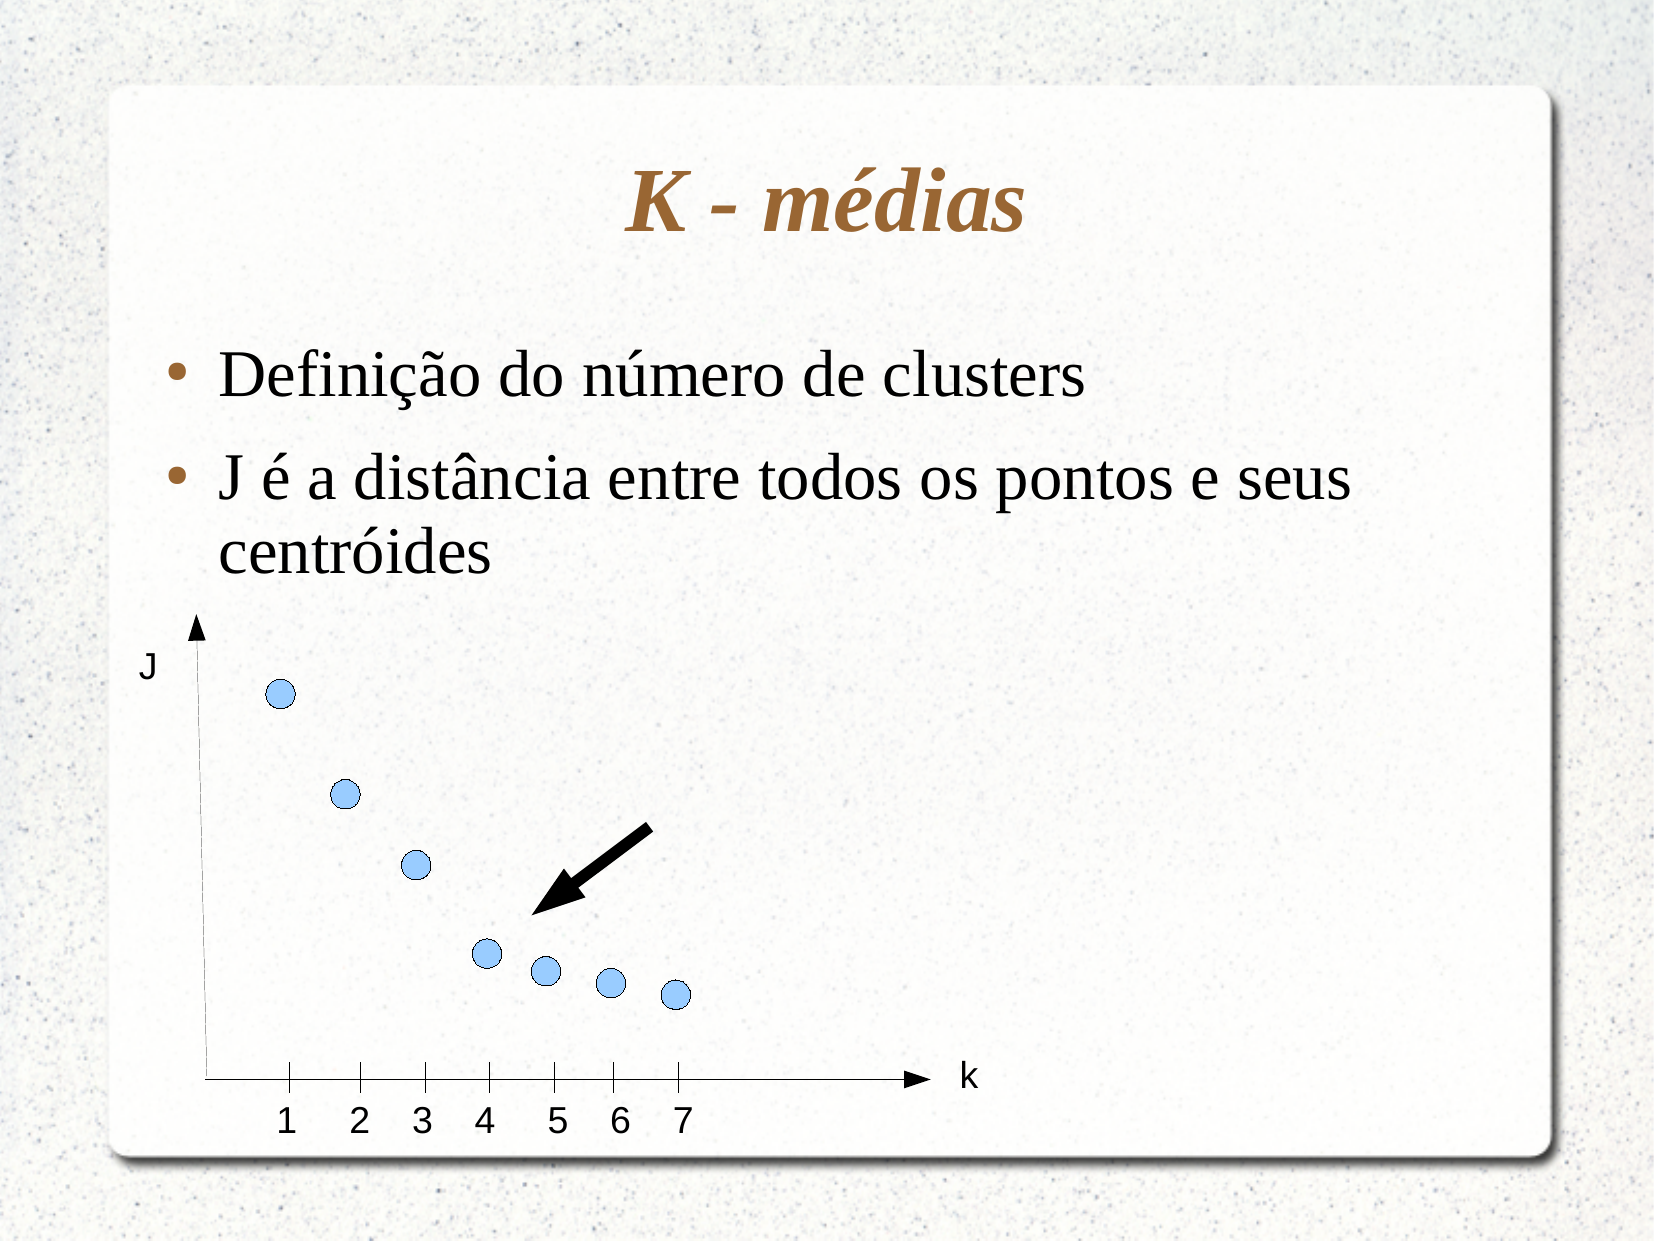

# K - médias
Definição do número de clusters
J é a distância entre todos os pontos e seus centróides
J
k
 1 2 3 4 5 6 7